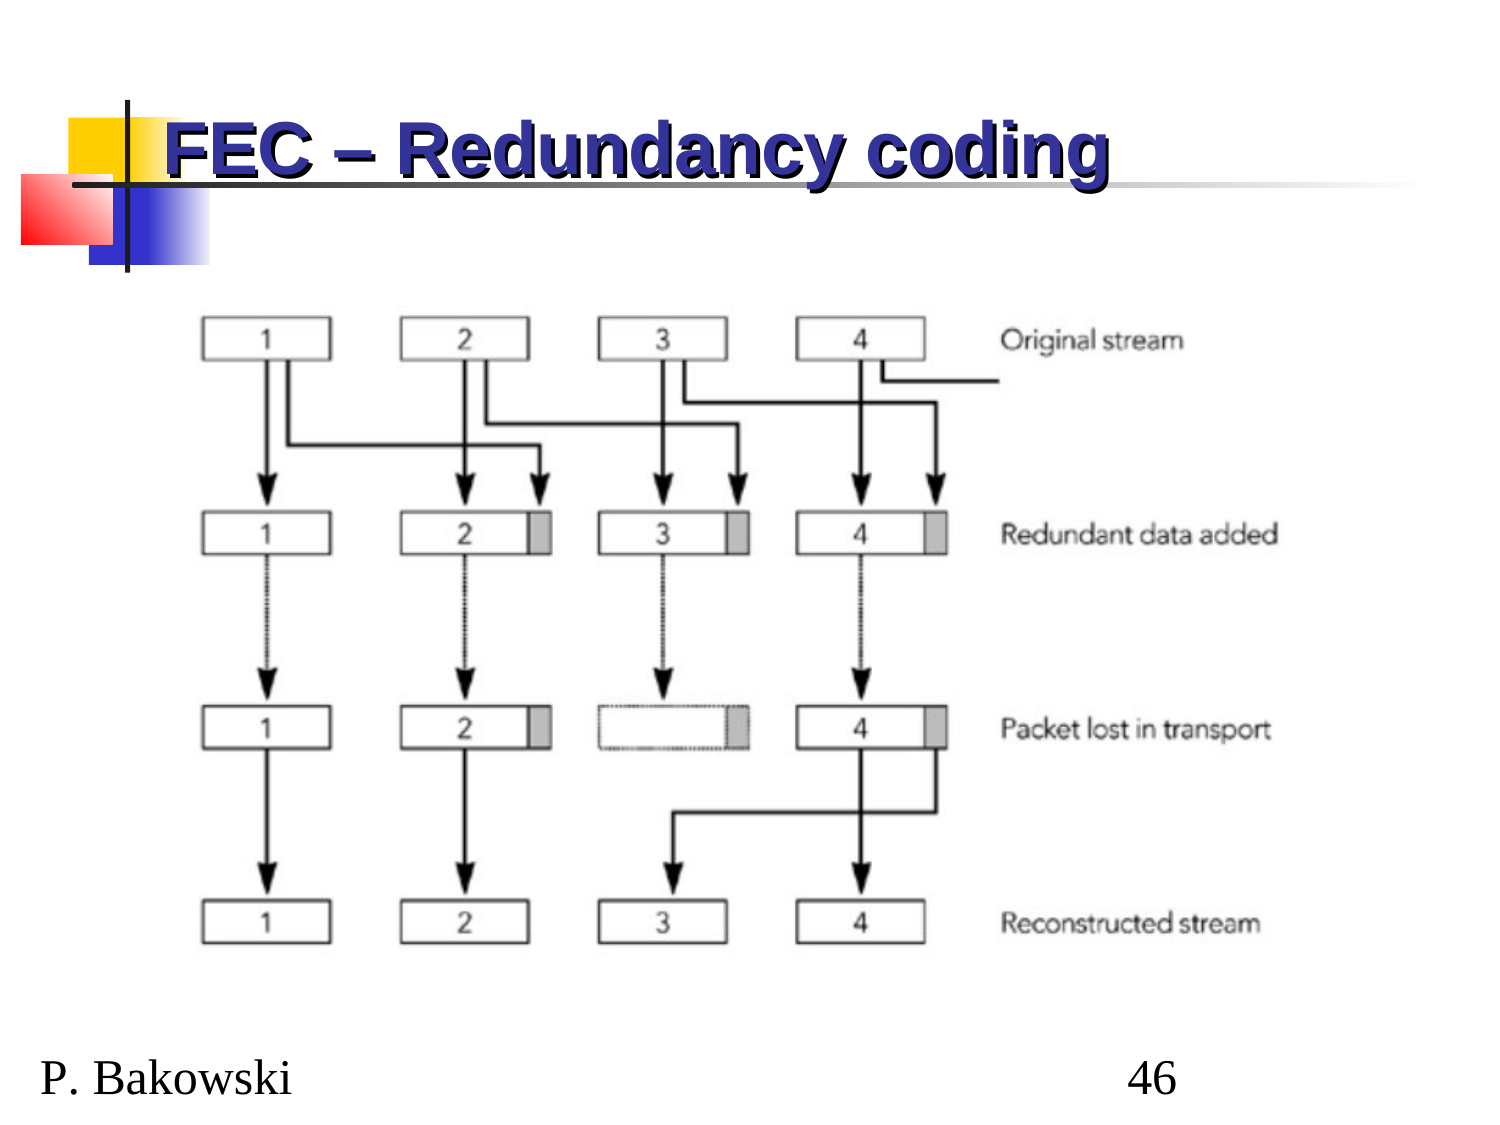

# FEC – Redundancy coding
P.Bakowski
46